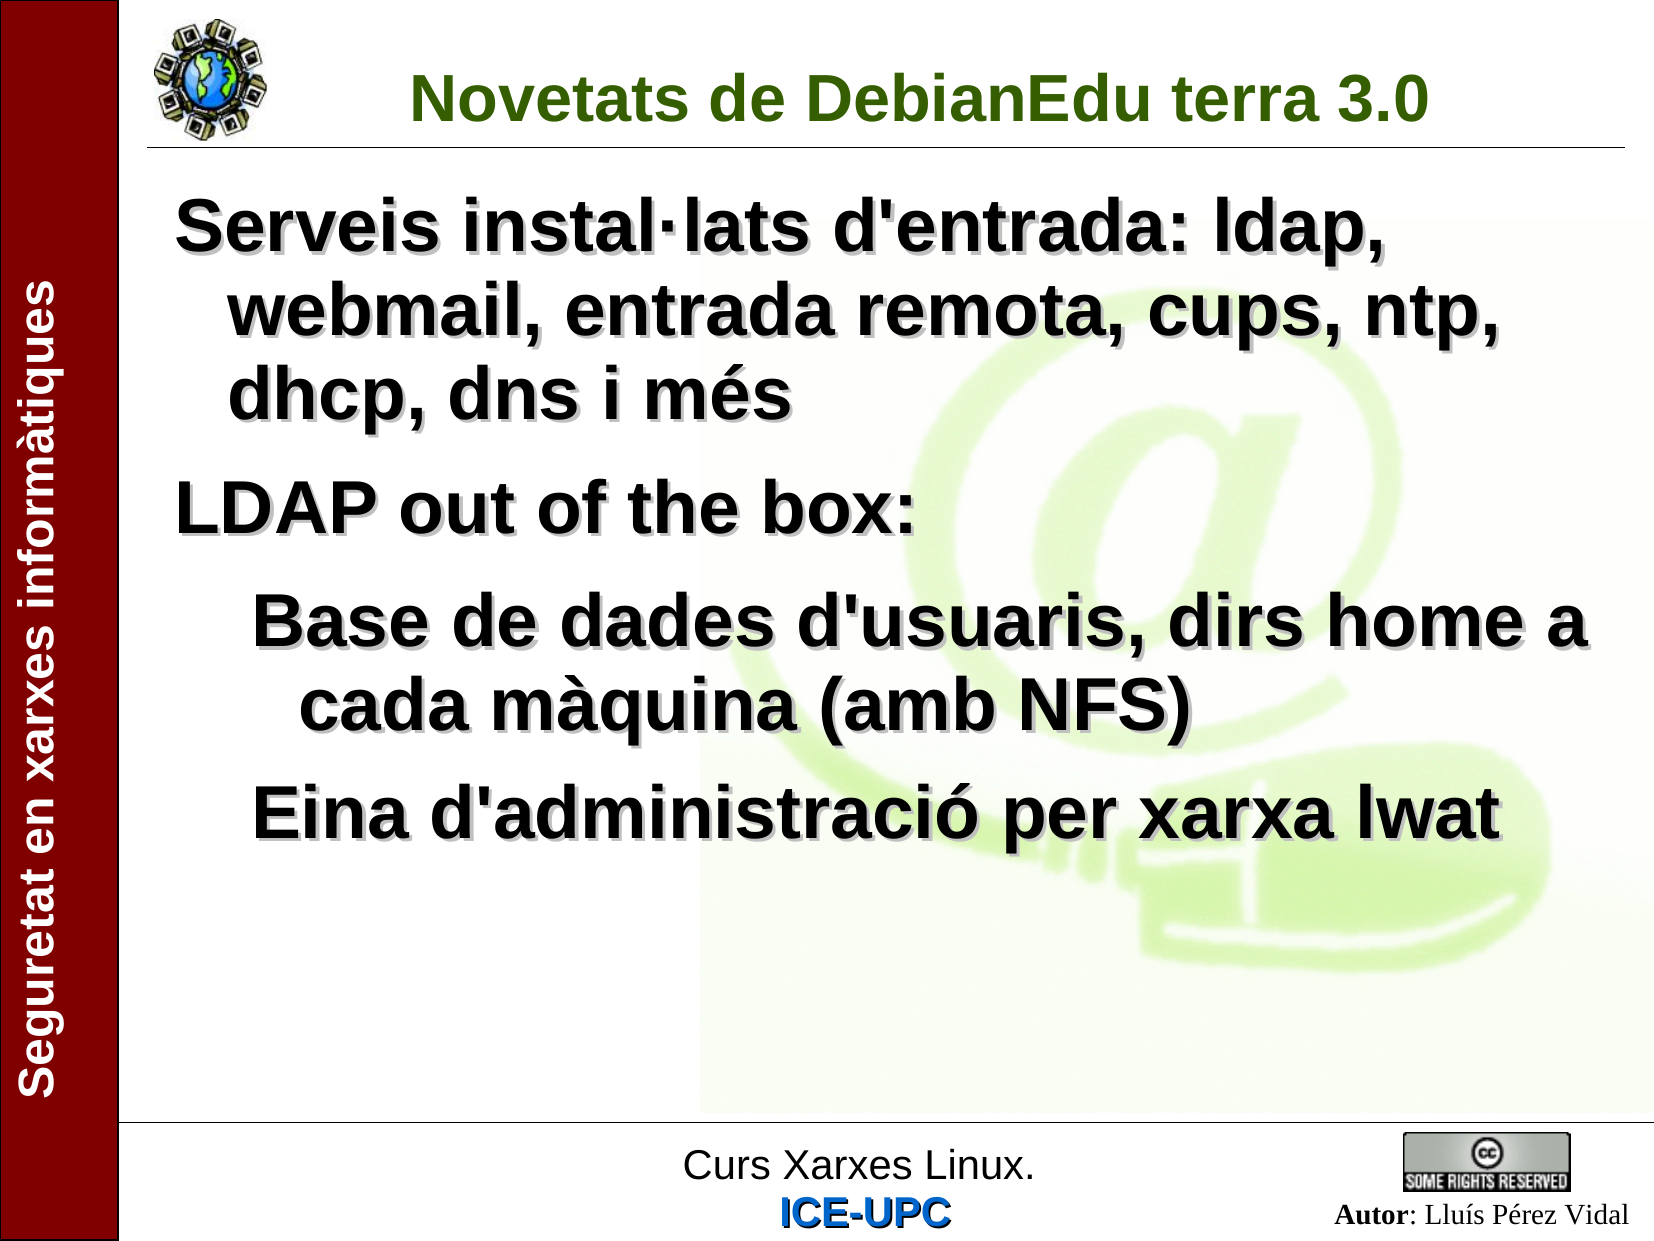

# Novetats de DebianEdu terra 3.0
Serveis instal·lats d'entrada: ldap, webmail, entrada remota, cups, ntp, dhcp, dns i més
LDAP out of the box:
Base de dades d'usuaris, dirs home a cada màquina (amb NFS)
Eina d'administració per xarxa lwat